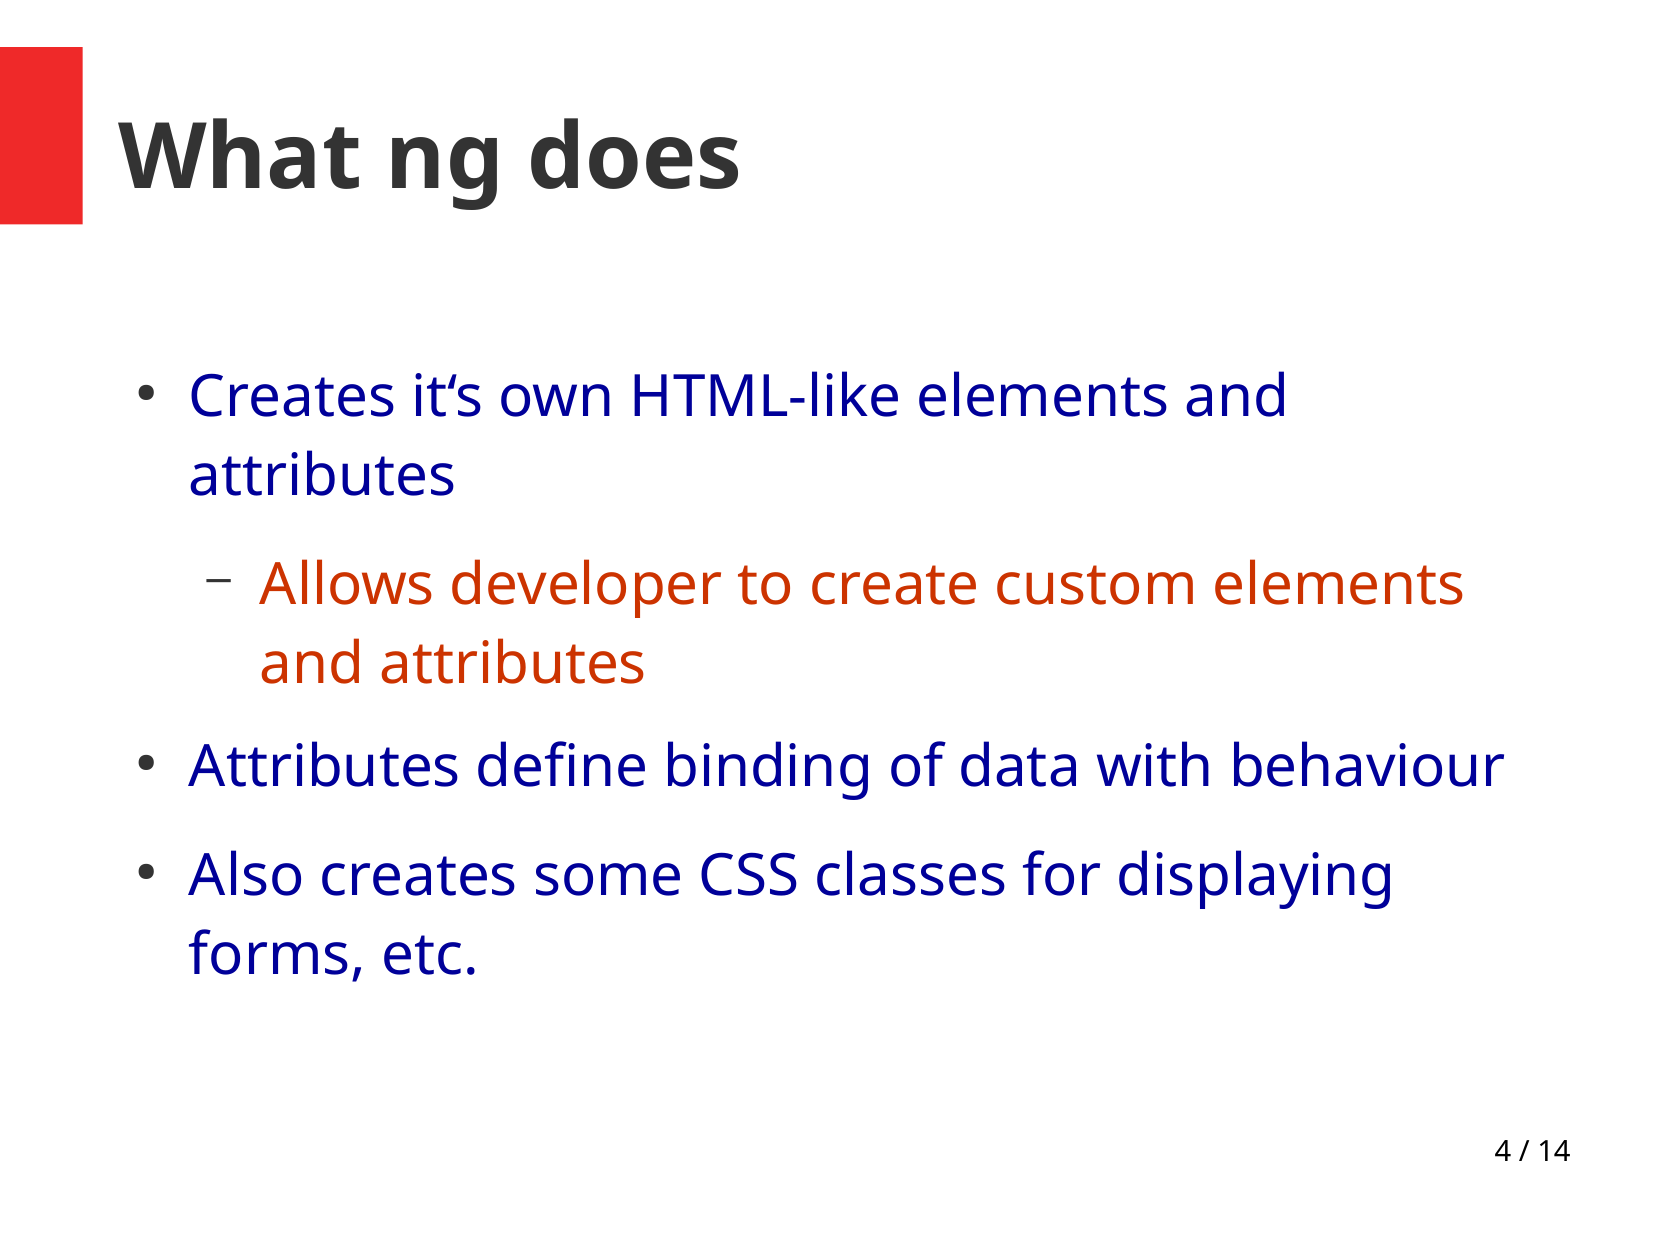

# What ng does
Creates it‘s own HTML-like elements and attributes
Allows developer to create custom elements and attributes
Attributes define binding of data with behaviour
Also creates some CSS classes for displaying forms, etc.
4